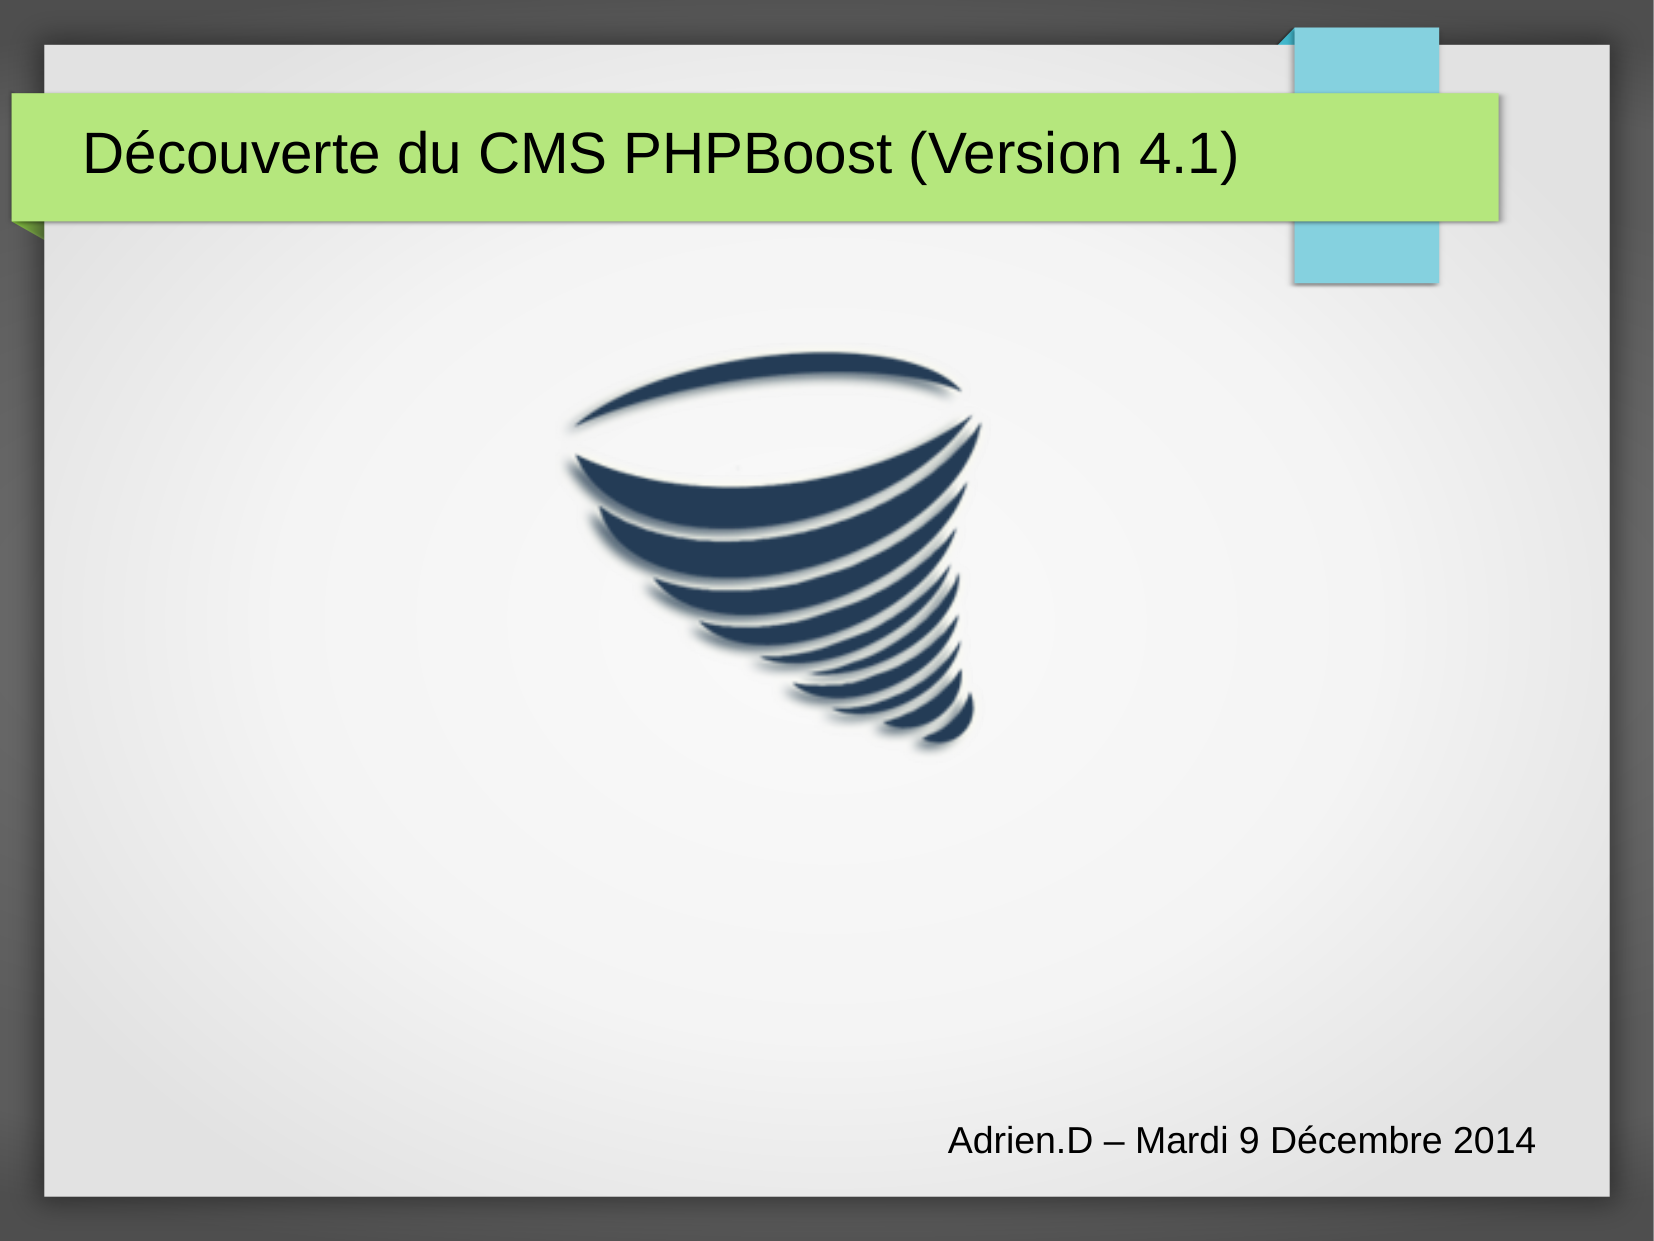

# Découverte du CMS PHPBoost (Version 4.1)
Adrien.D – Mardi 9 Décembre 2014